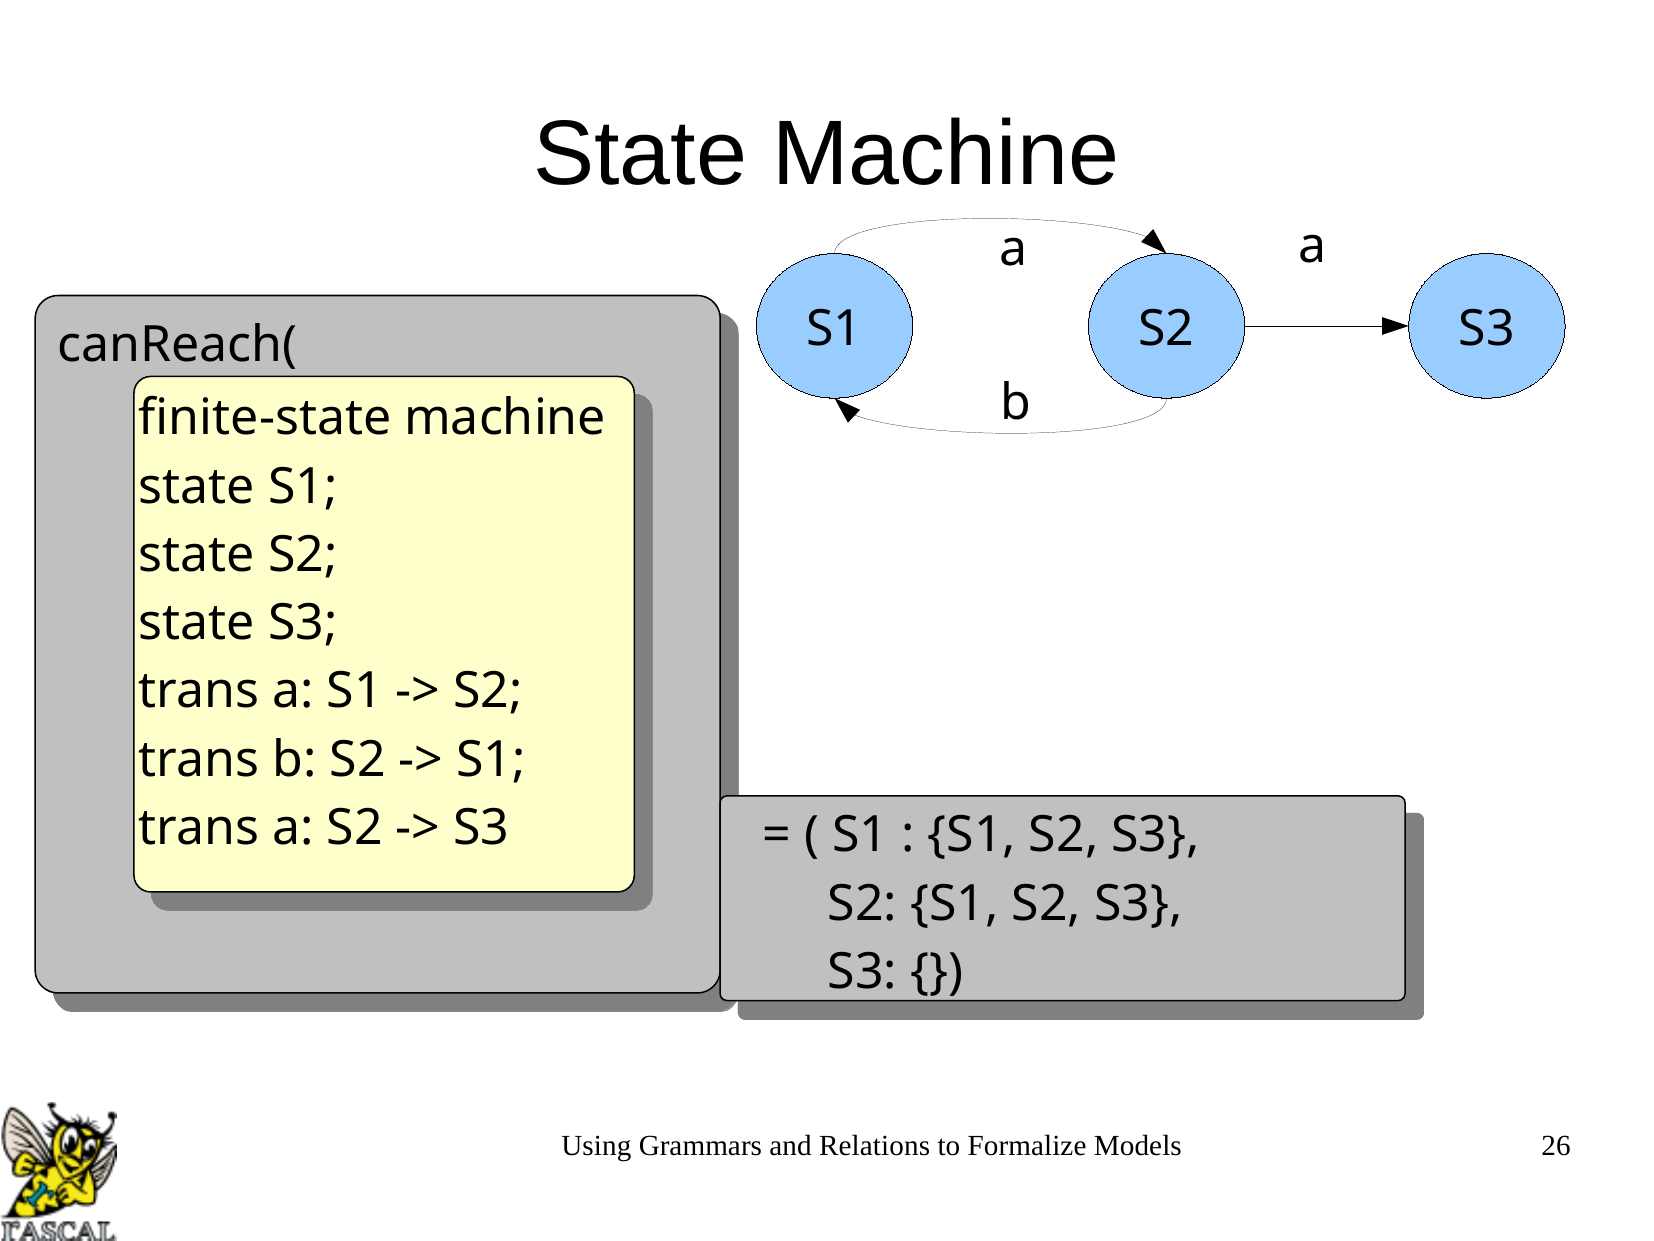

# State Machine
a
a
S1
S2
S3
canReach(
 )
b
finite-state machine
state S1;
state S2;
state S3;
trans a: S1 -> S2;
trans b: S2 -> S1;
trans a: S2 -> S3
= ( S1 : {S1, S2, S3},
 S2: {S1, S2, S3},
 S3: {})
26